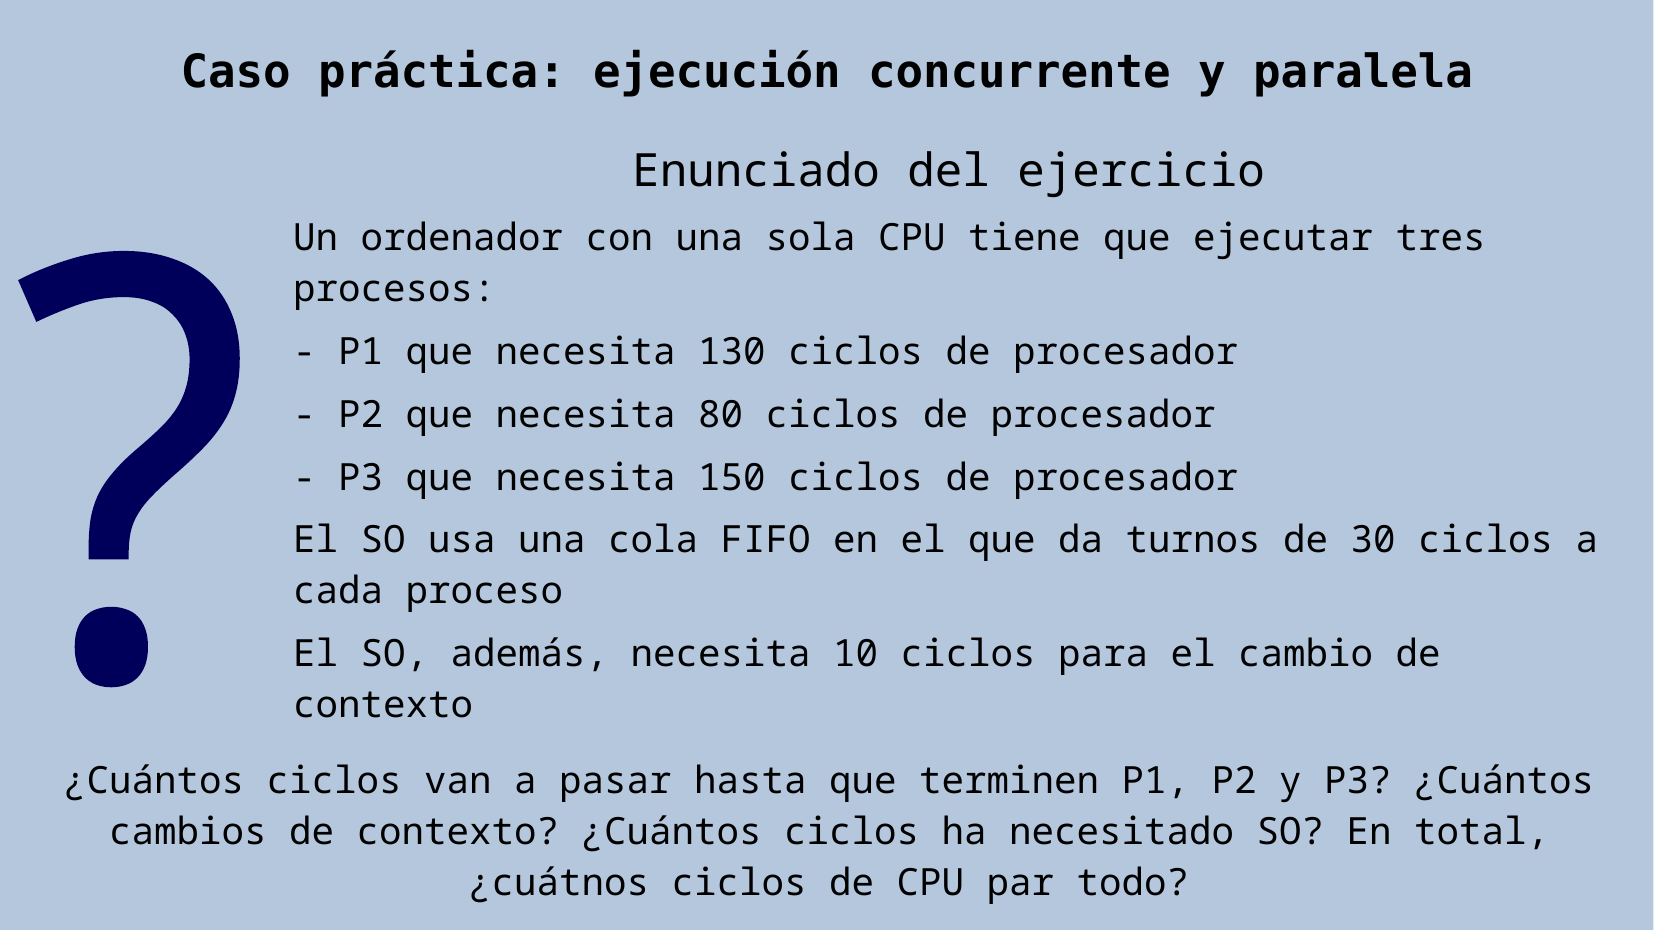

# Caso práctica: ejecución concurrente y paralela
Enunciado del ejercicio
Un ordenador con una sola CPU tiene que ejecutar tres procesos:
- P1 que necesita 130 ciclos de procesador
- P2 que necesita 80 ciclos de procesador
- P3 que necesita 150 ciclos de procesador
El SO usa una cola FIFO en el que da turnos de 30 ciclos a cada proceso
El SO, además, necesita 10 ciclos para el cambio de contexto
¿Cuántos ciclos van a pasar hasta que terminen P1, P2 y P3? ¿Cuántos cambios de contexto? ¿Cuántos ciclos ha necesitado SO? En total, ¿cuátnos ciclos de CPU par todo?